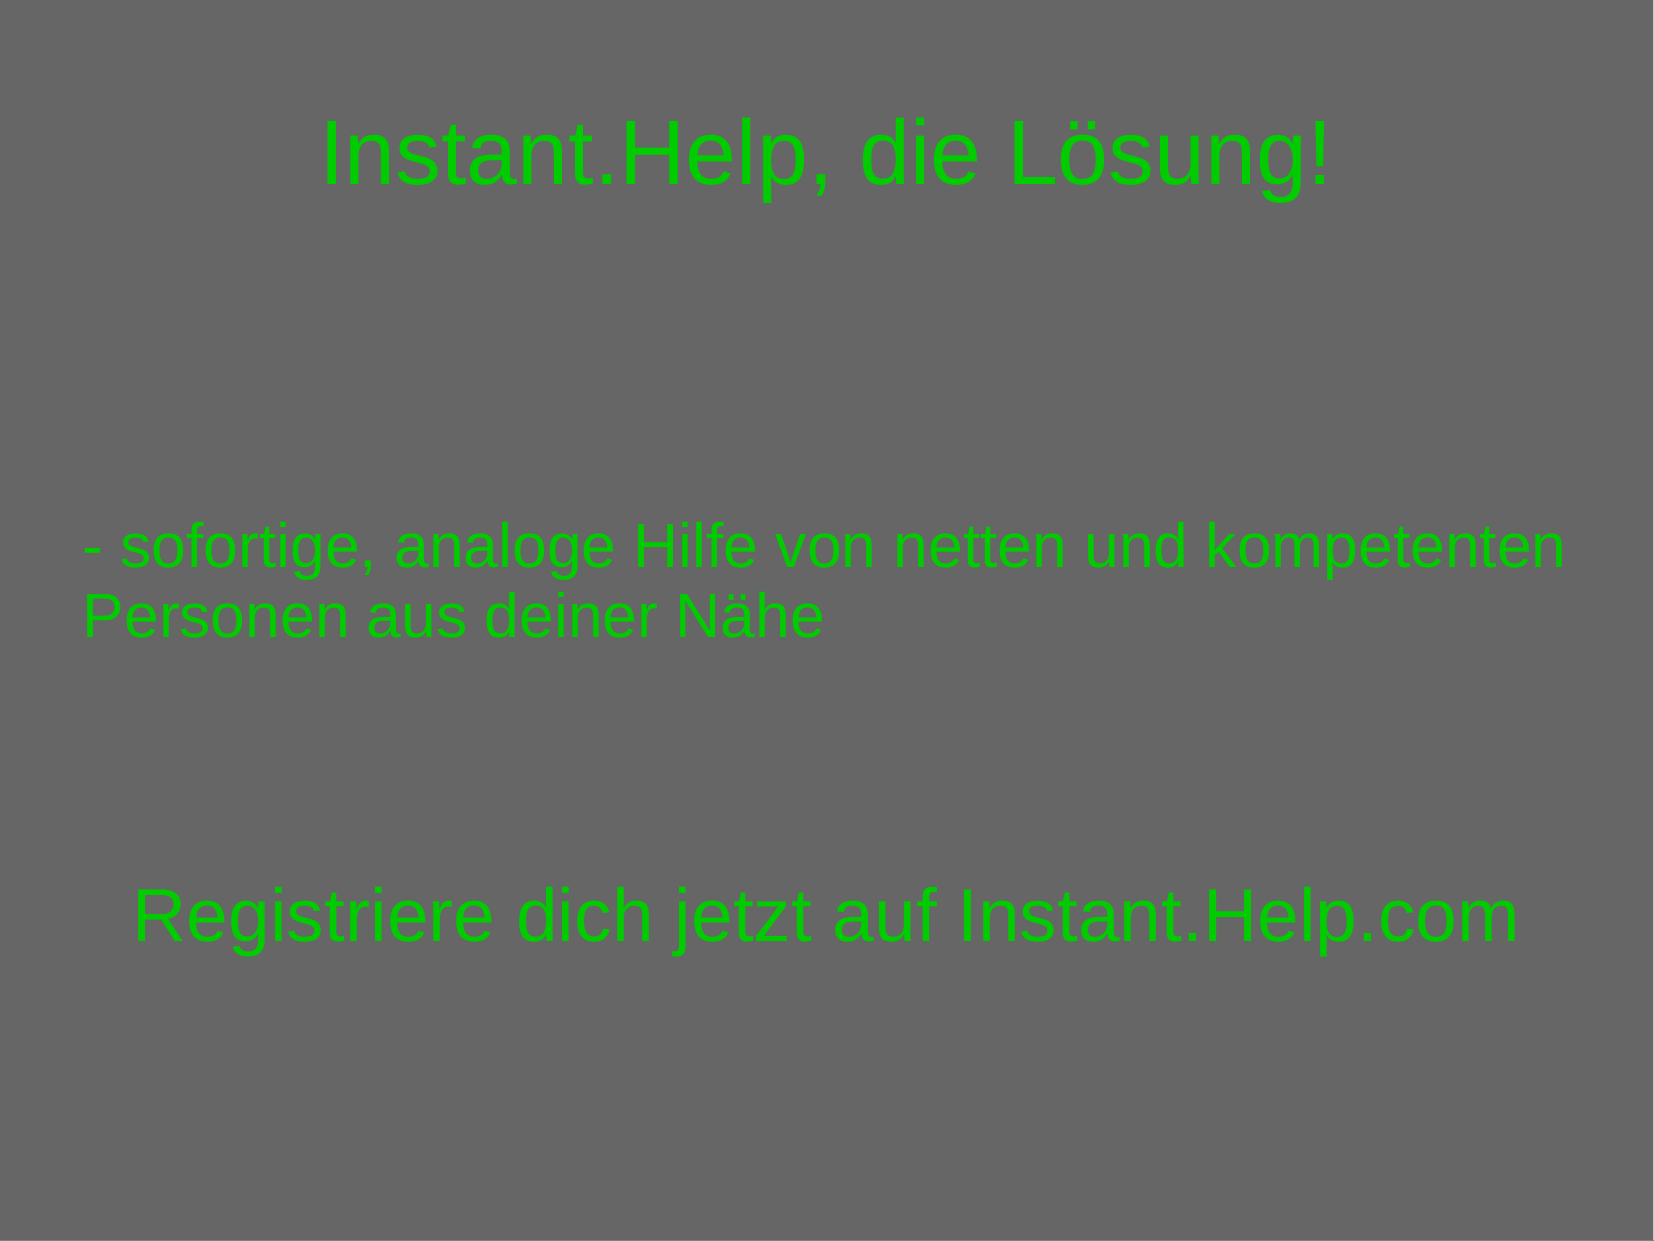

# Instant.Help, die Lösung!
- sofortige, analoge Hilfe von netten und kompetenten Personen aus deiner Nähe
Registriere dich jetzt auf Instant.Help.com